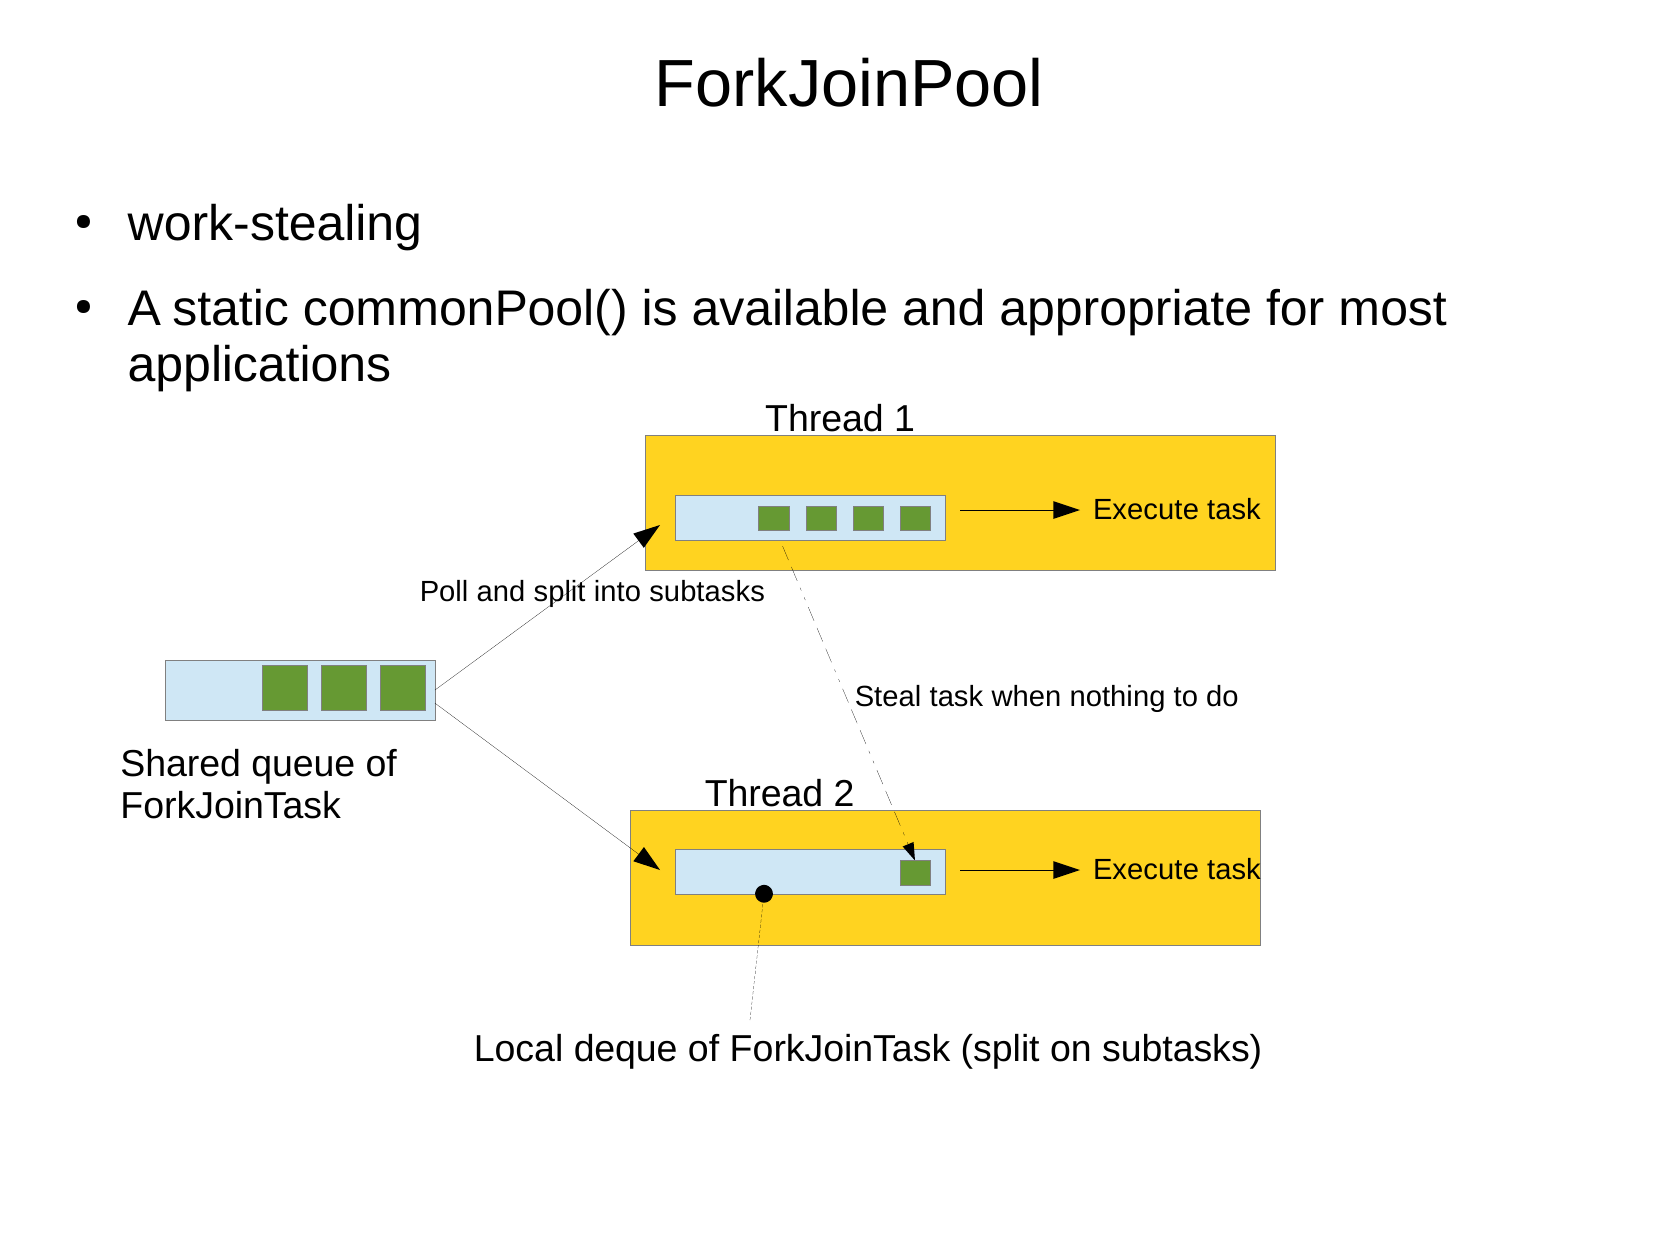

# ForkJoinPool
work-stealing
A static commonPool() is available and appropriate for most applications
Thread 1
Execute task
Poll and split into subtasks
Steal task when nothing to do
Shared queue of
ForkJoinTask
Thread 2
Execute task
Local deque of ForkJoinTask (split on subtasks)